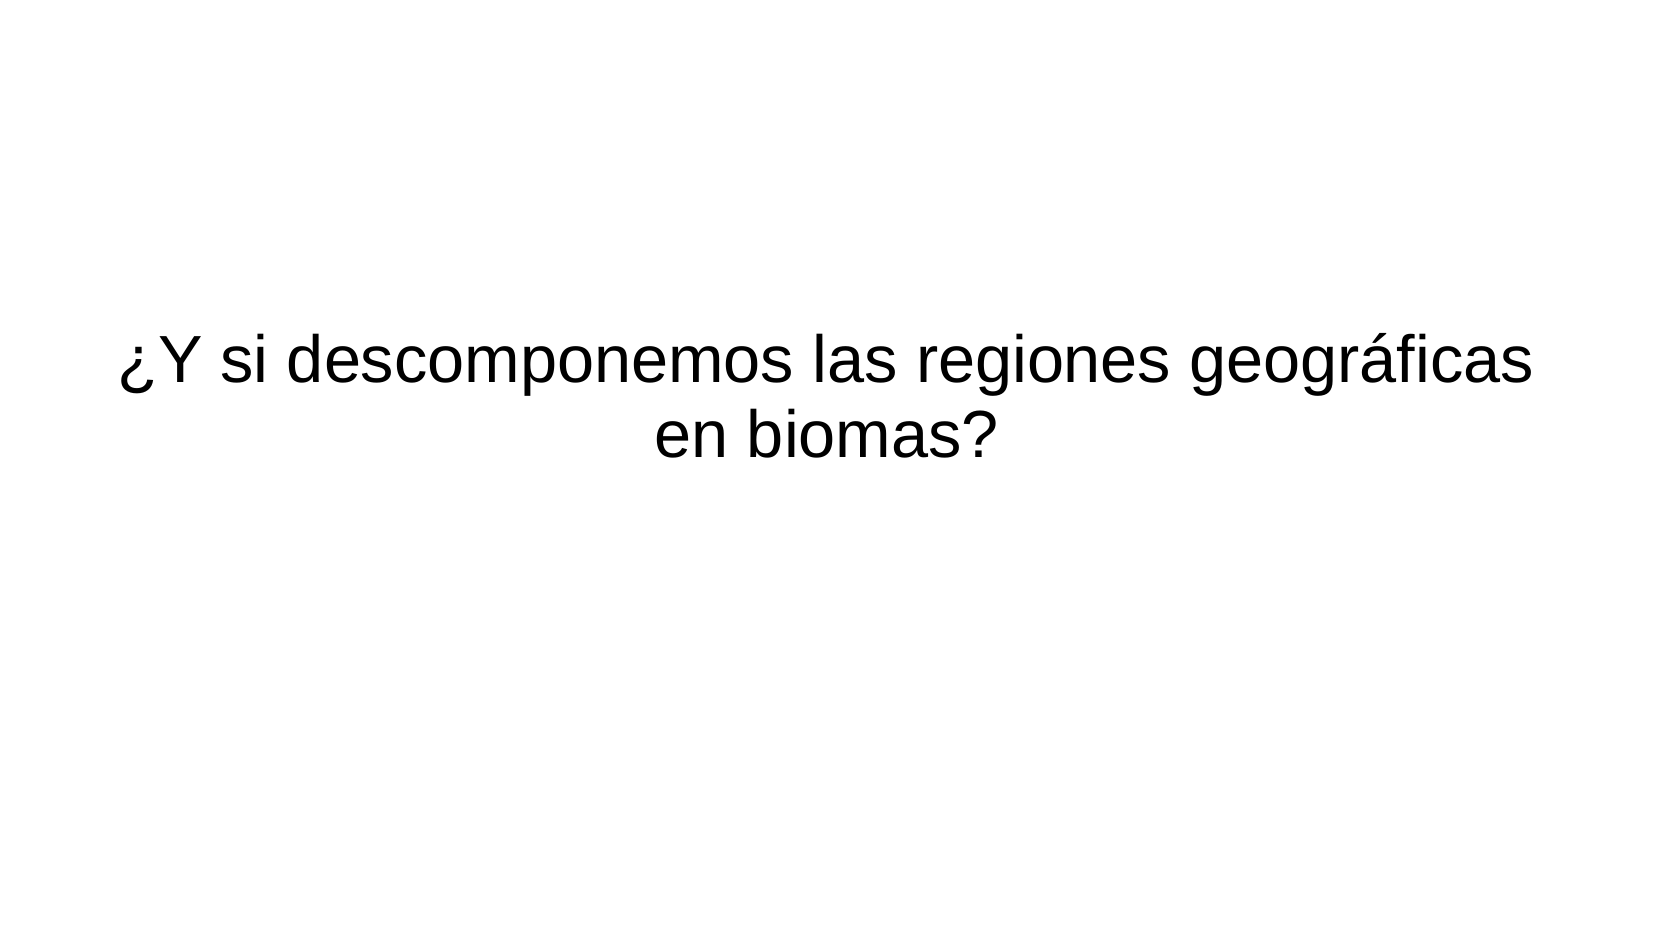

# ¿Y si descomponemos las regiones geográficas en biomas?